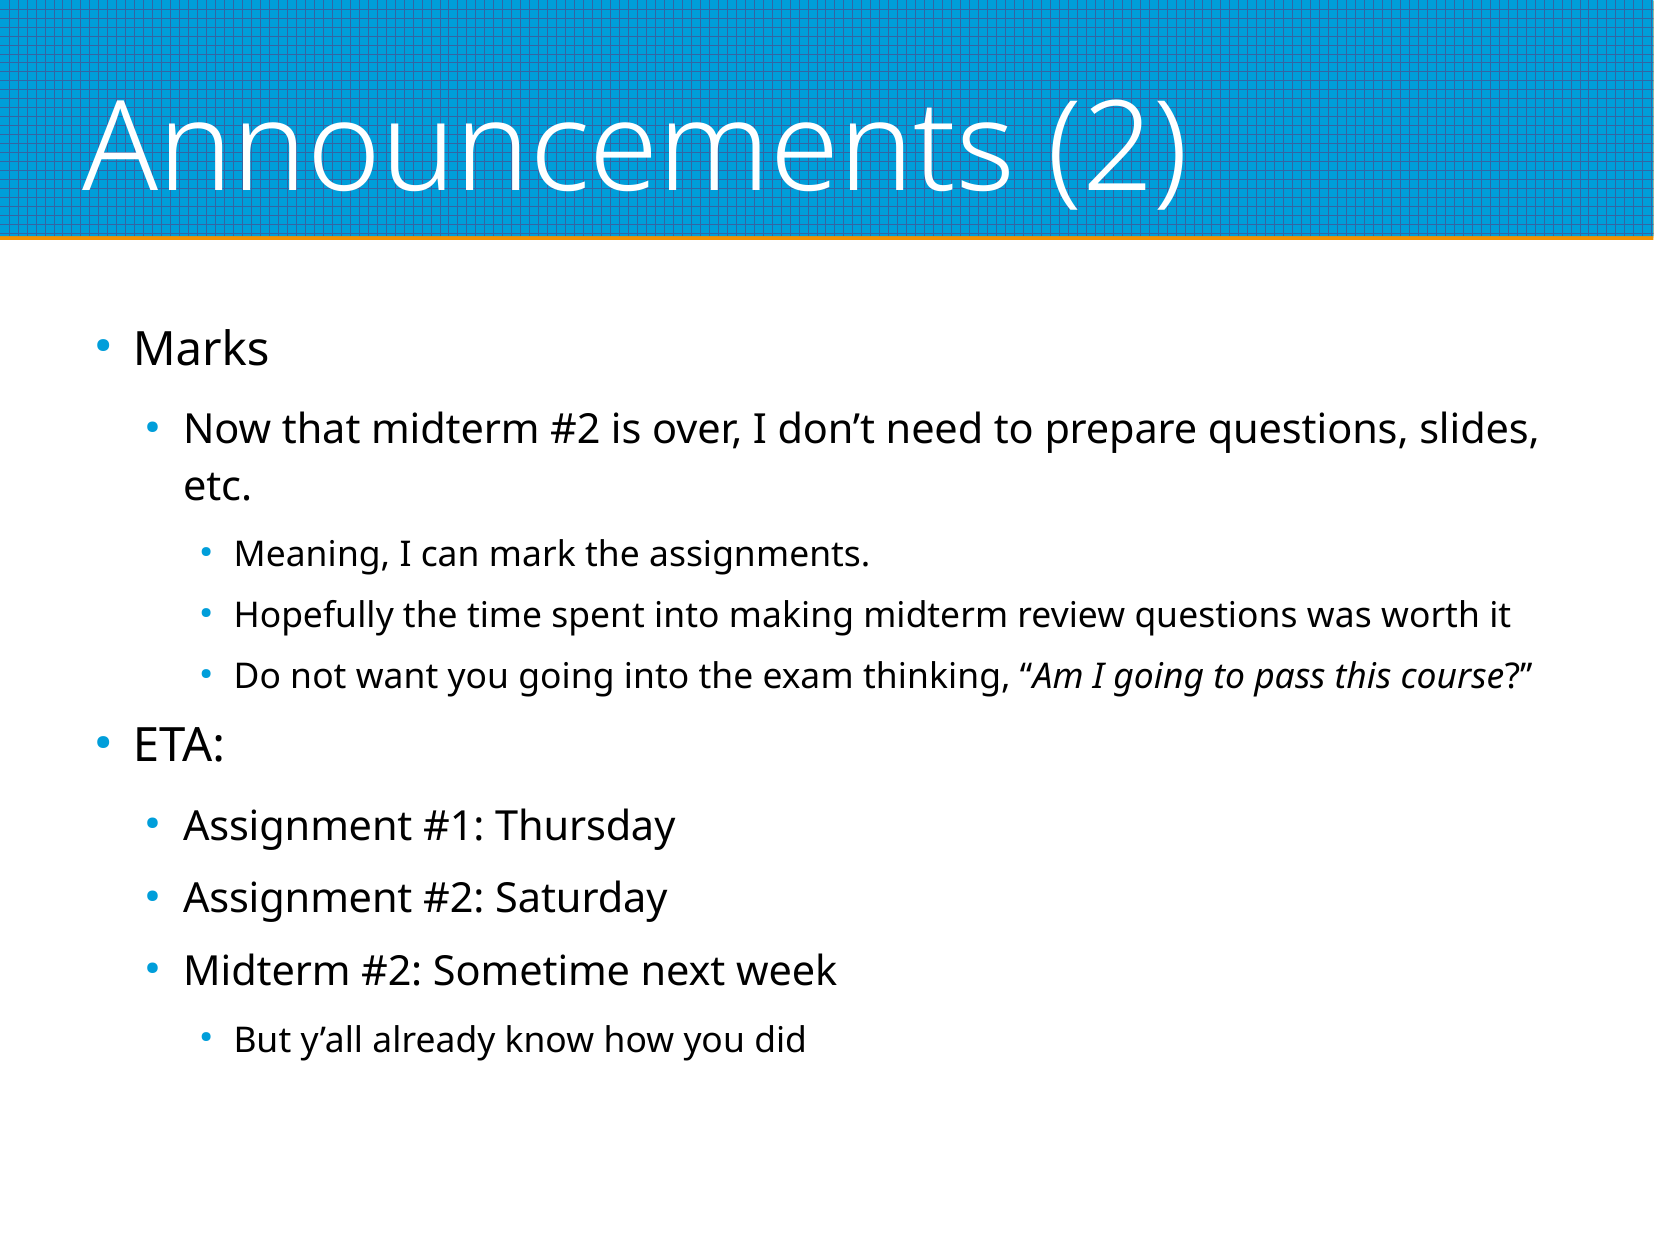

# Announcements (2)
Marks
Now that midterm #2 is over, I don’t need to prepare questions, slides, etc.
Meaning, I can mark the assignments.
Hopefully the time spent into making midterm review questions was worth it
Do not want you going into the exam thinking, ‘‘Am I going to pass this course?’’
ETA:
Assignment #1: Thursday
Assignment #2: Saturday
Midterm #2: Sometime next week
But y’all already know how you did